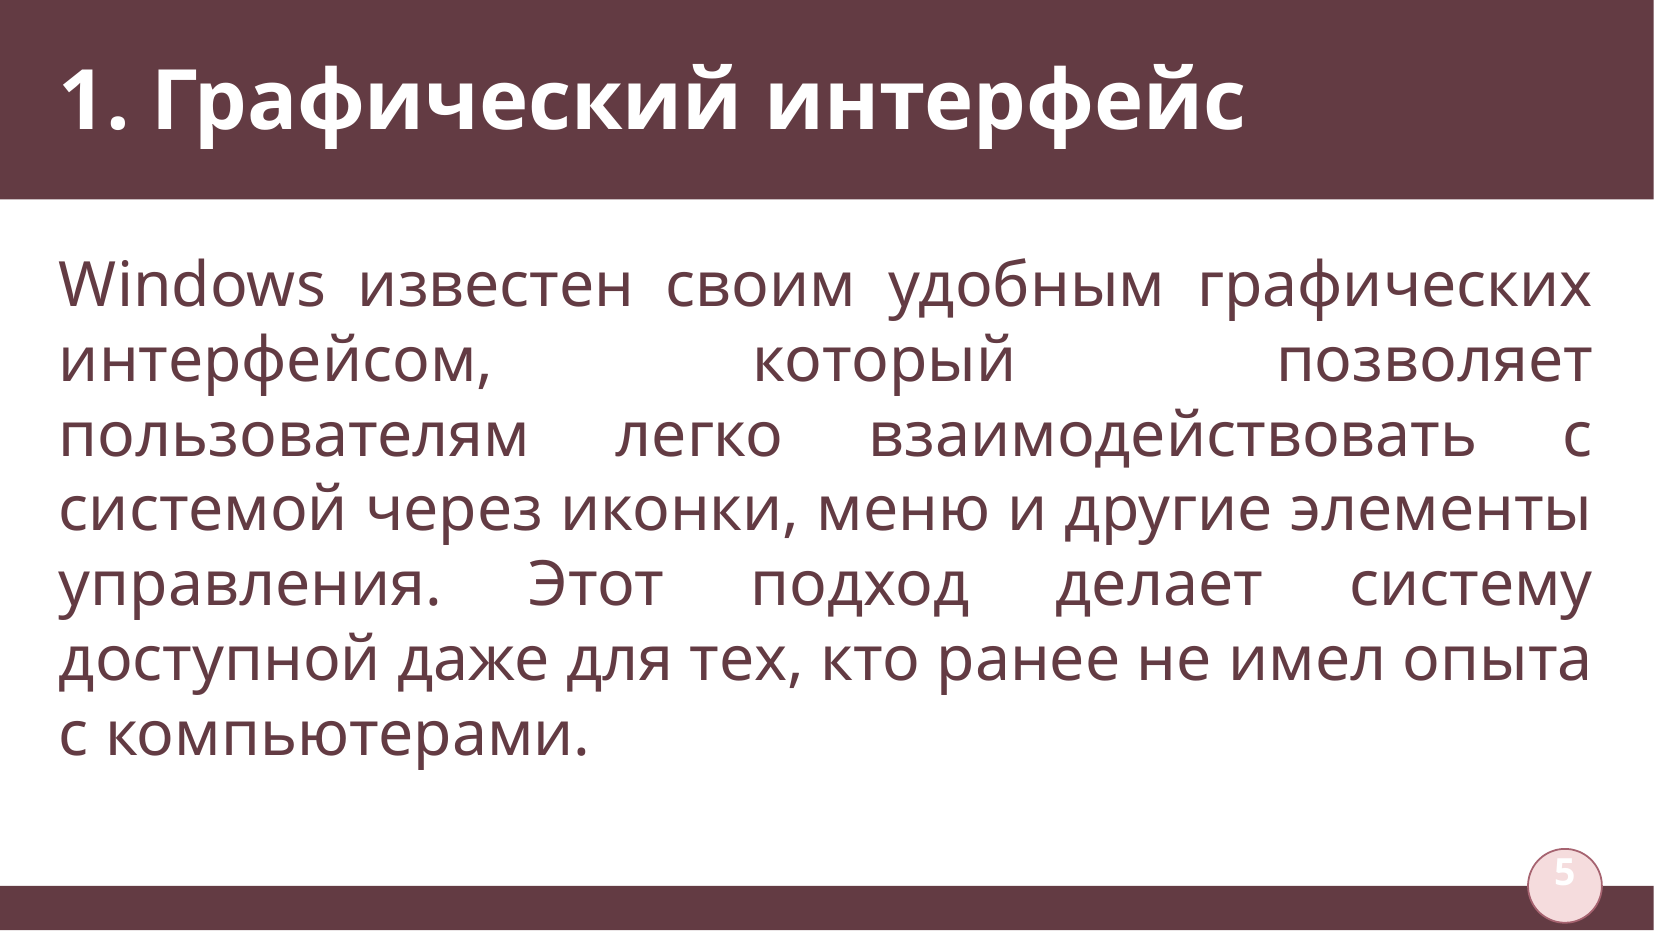

# 1. Графический интерфейс
Windows известен своим удобным графических интерфейсом, который позволяет пользователям легко взаимодействовать с системой через иконки, меню и другие элементы управления. Этот подход делает систему доступной даже для тех, кто ранее не имел опыта с компьютерами.